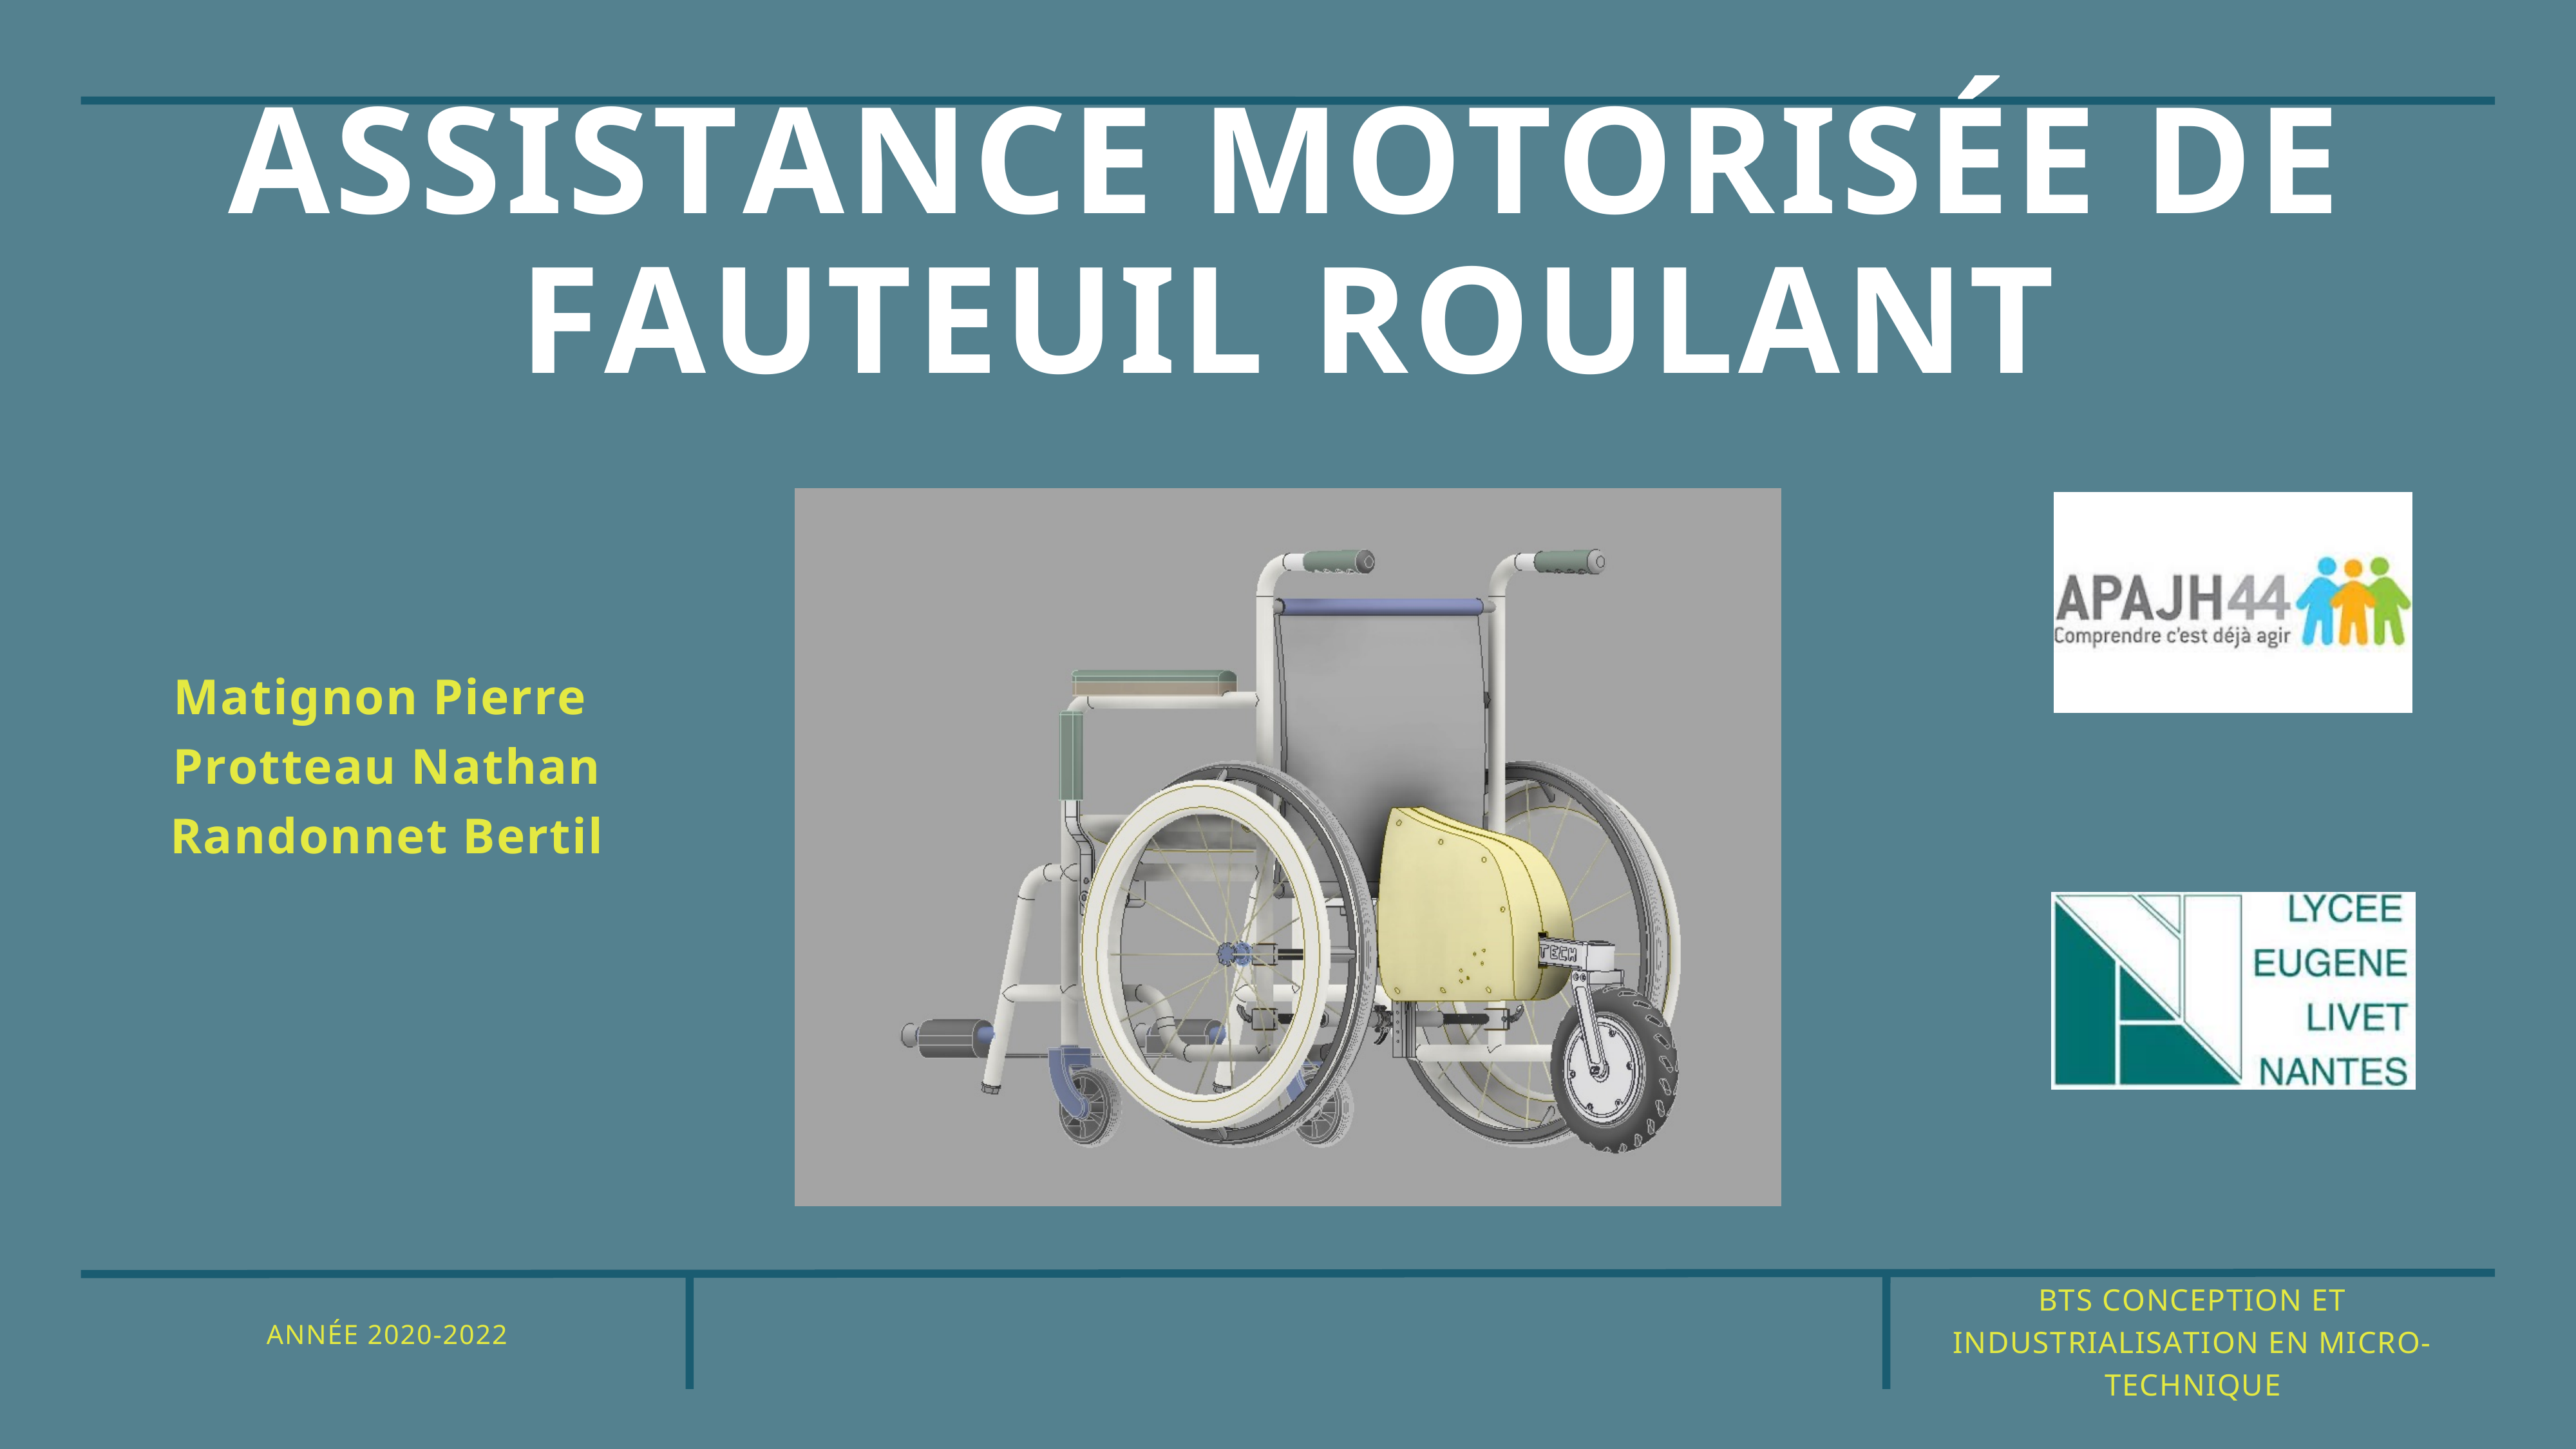

Assistance motorisée de fauteuil roulant
Matignon Pierre
Protteau Nathan
Randonnet Bertil
BTS conception et industrialisation en micro-technique
# Année 2020-2022